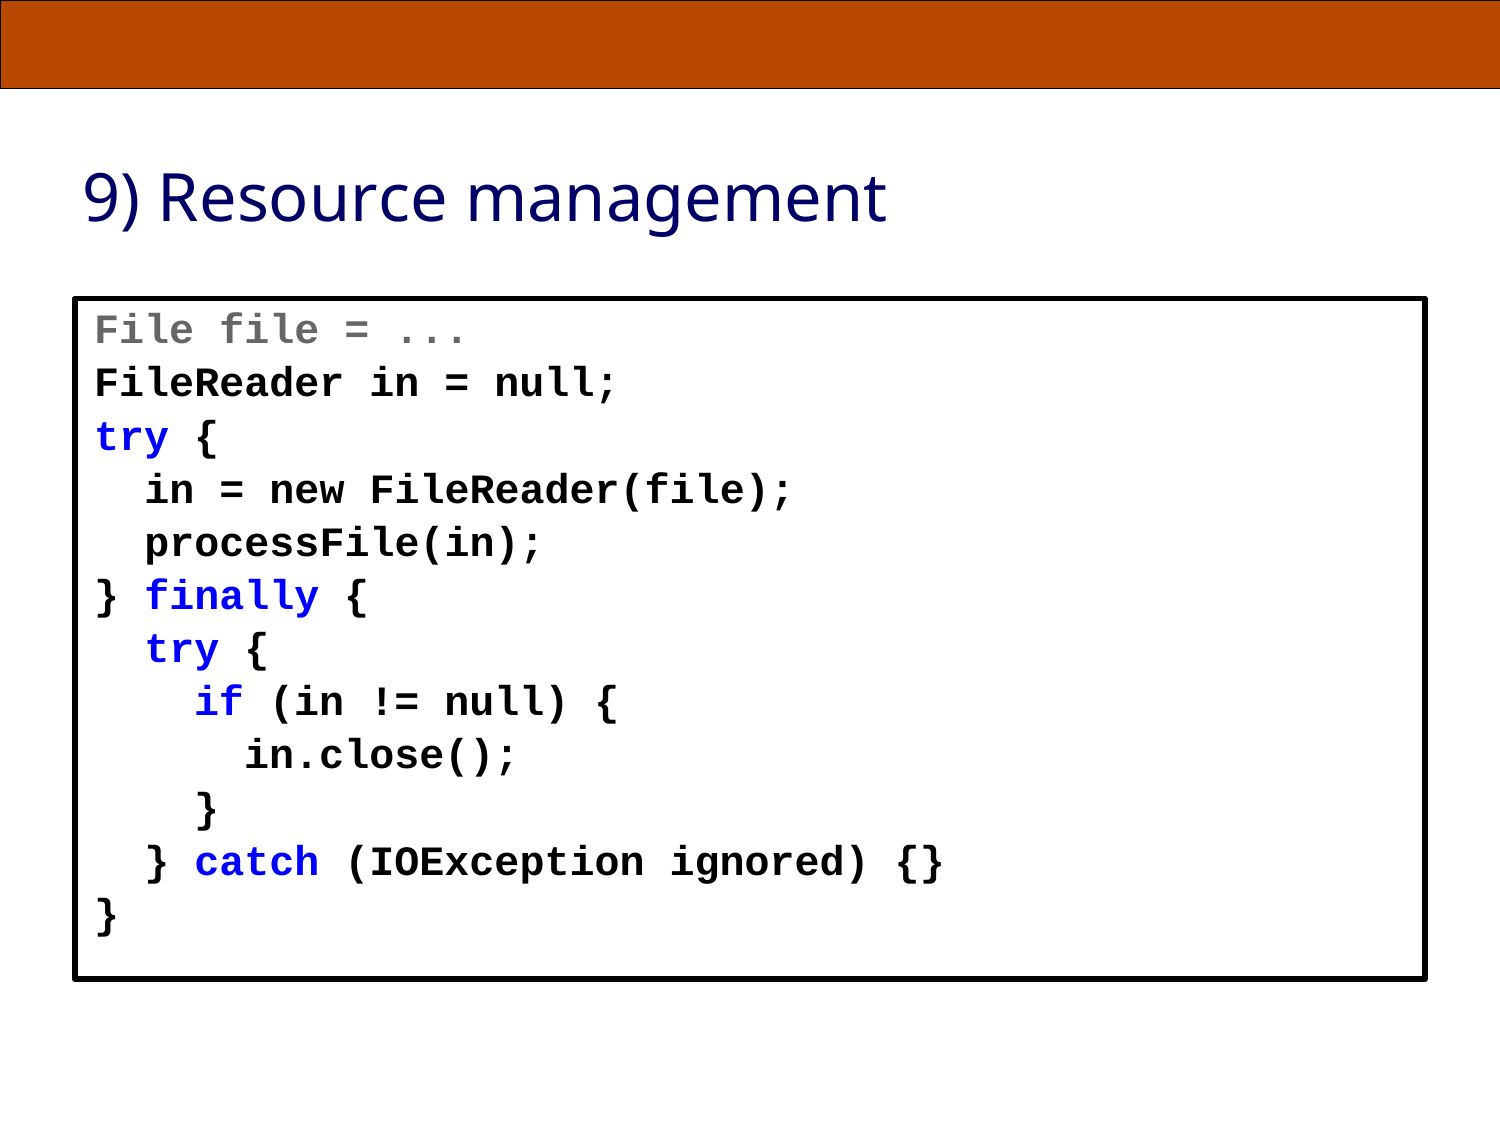

# 9) Resource management
File file = ...
FileReader in = null;
try {
 in = new FileReader(file);
 processFile(in);
} finally {
 try {
 if (in != null) {
 in.close();
 }
 } catch (IOException ignored) {}
}